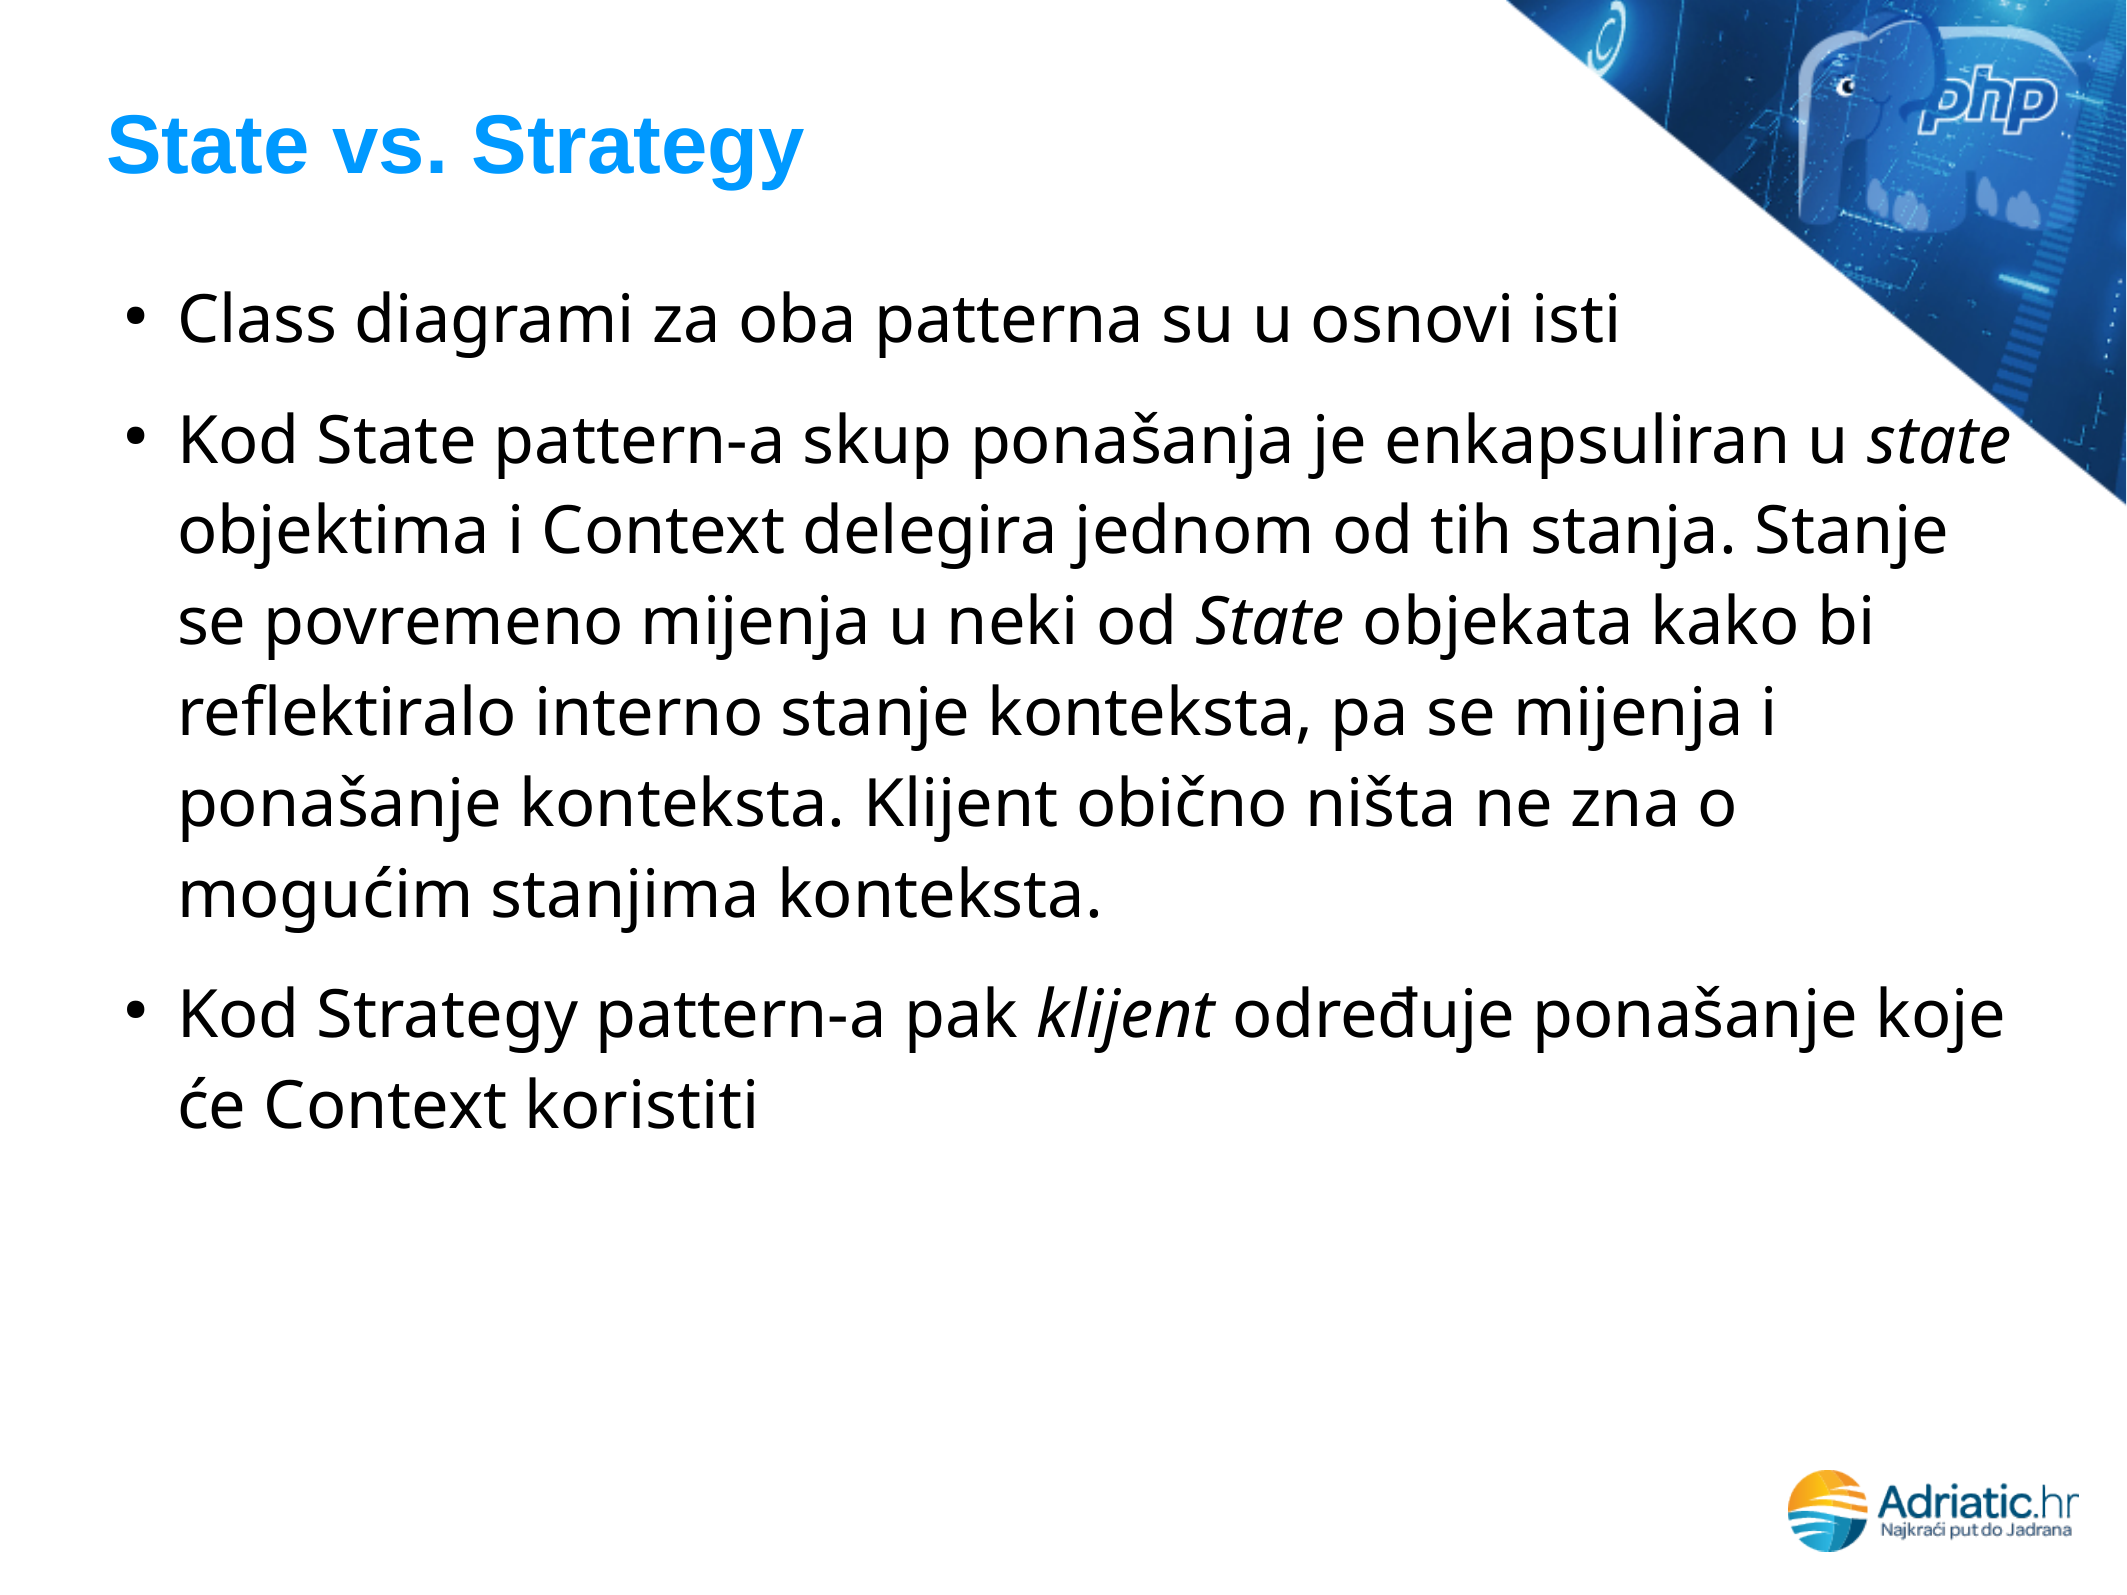

# State vs. Strategy
Class diagrami za oba patterna su u osnovi isti
Kod State pattern-a skup ponašanja je enkapsuliran u state objektima i Context delegira jednom od tih stanja. Stanje se povremeno mijenja u neki od State objekata kako bi reflektiralo interno stanje konteksta, pa se mijenja i ponašanje konteksta. Klijent obično ništa ne zna o mogućim stanjima konteksta.
Kod Strategy pattern-a pak klijent određuje ponašanje koje će Context koristiti